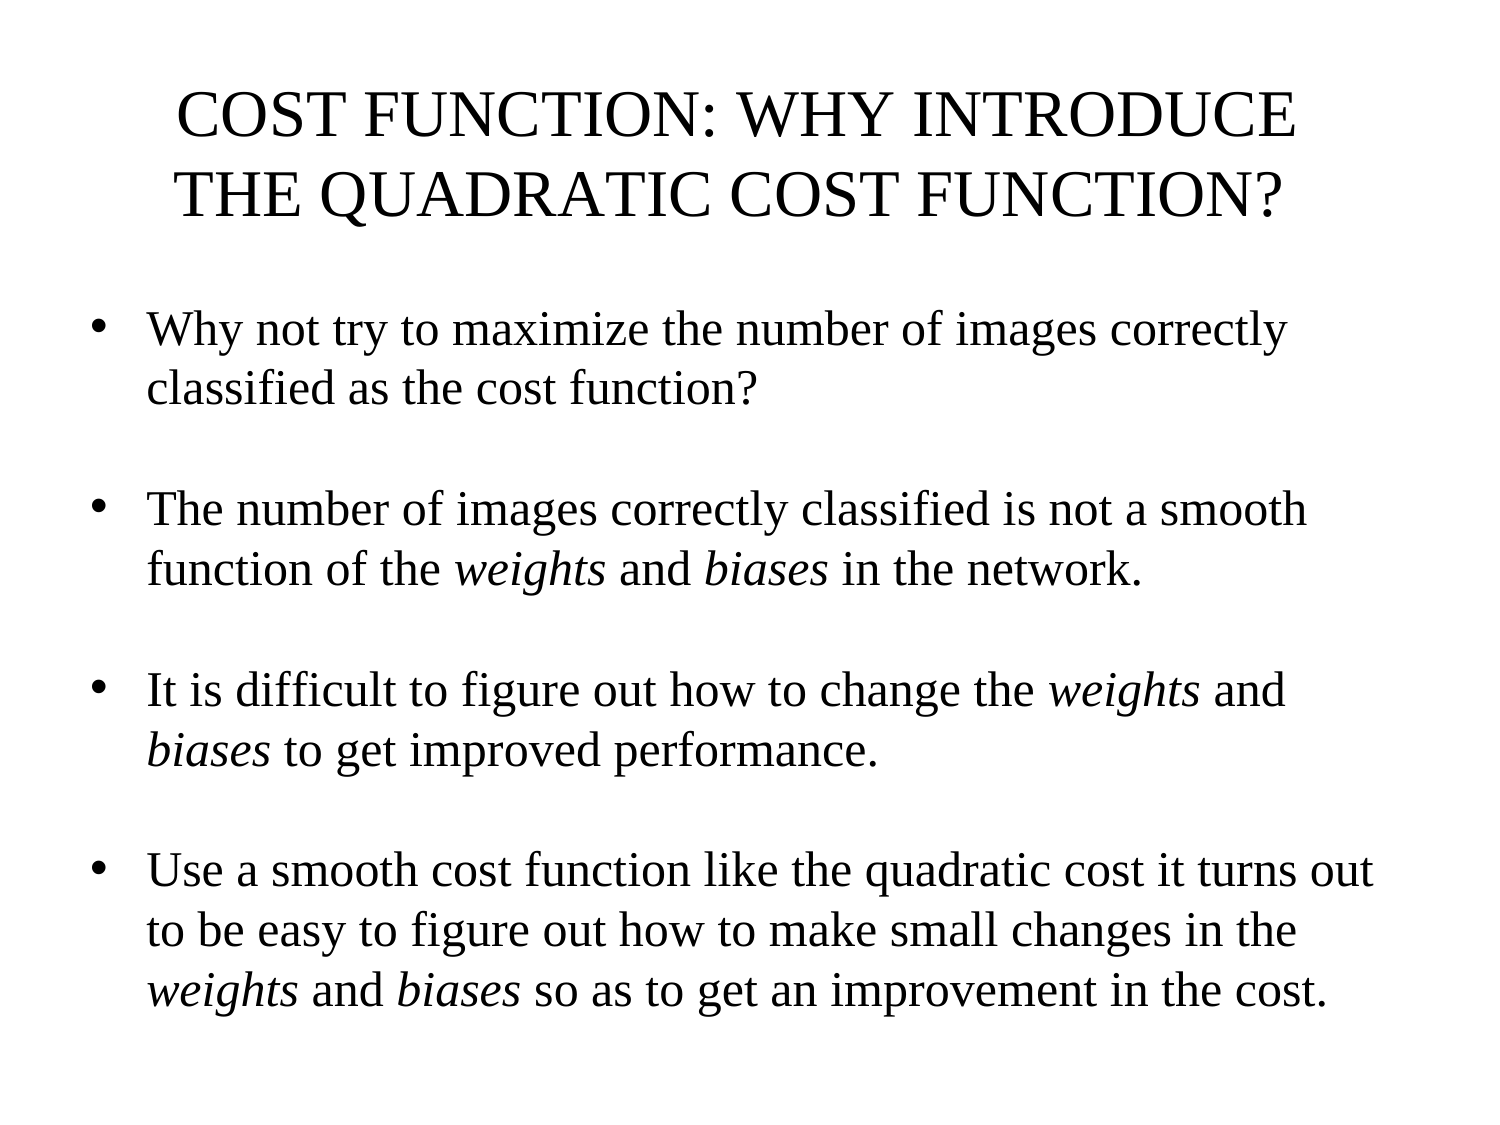

COST FUNCTION: WHY INTRODUCE THE QUADRATIC COST FUNCTION?
# Why not try to maximize the number of images correctly classified as the cost function?
The number of images correctly classified is not a smooth function of the weights and biases in the network.
It is difficult to figure out how to change the weights and biases to get improved performance.
Use a smooth cost function like the quadratic cost it turns out to be easy to figure out how to make small changes in the weights and biases so as to get an improvement in the cost.